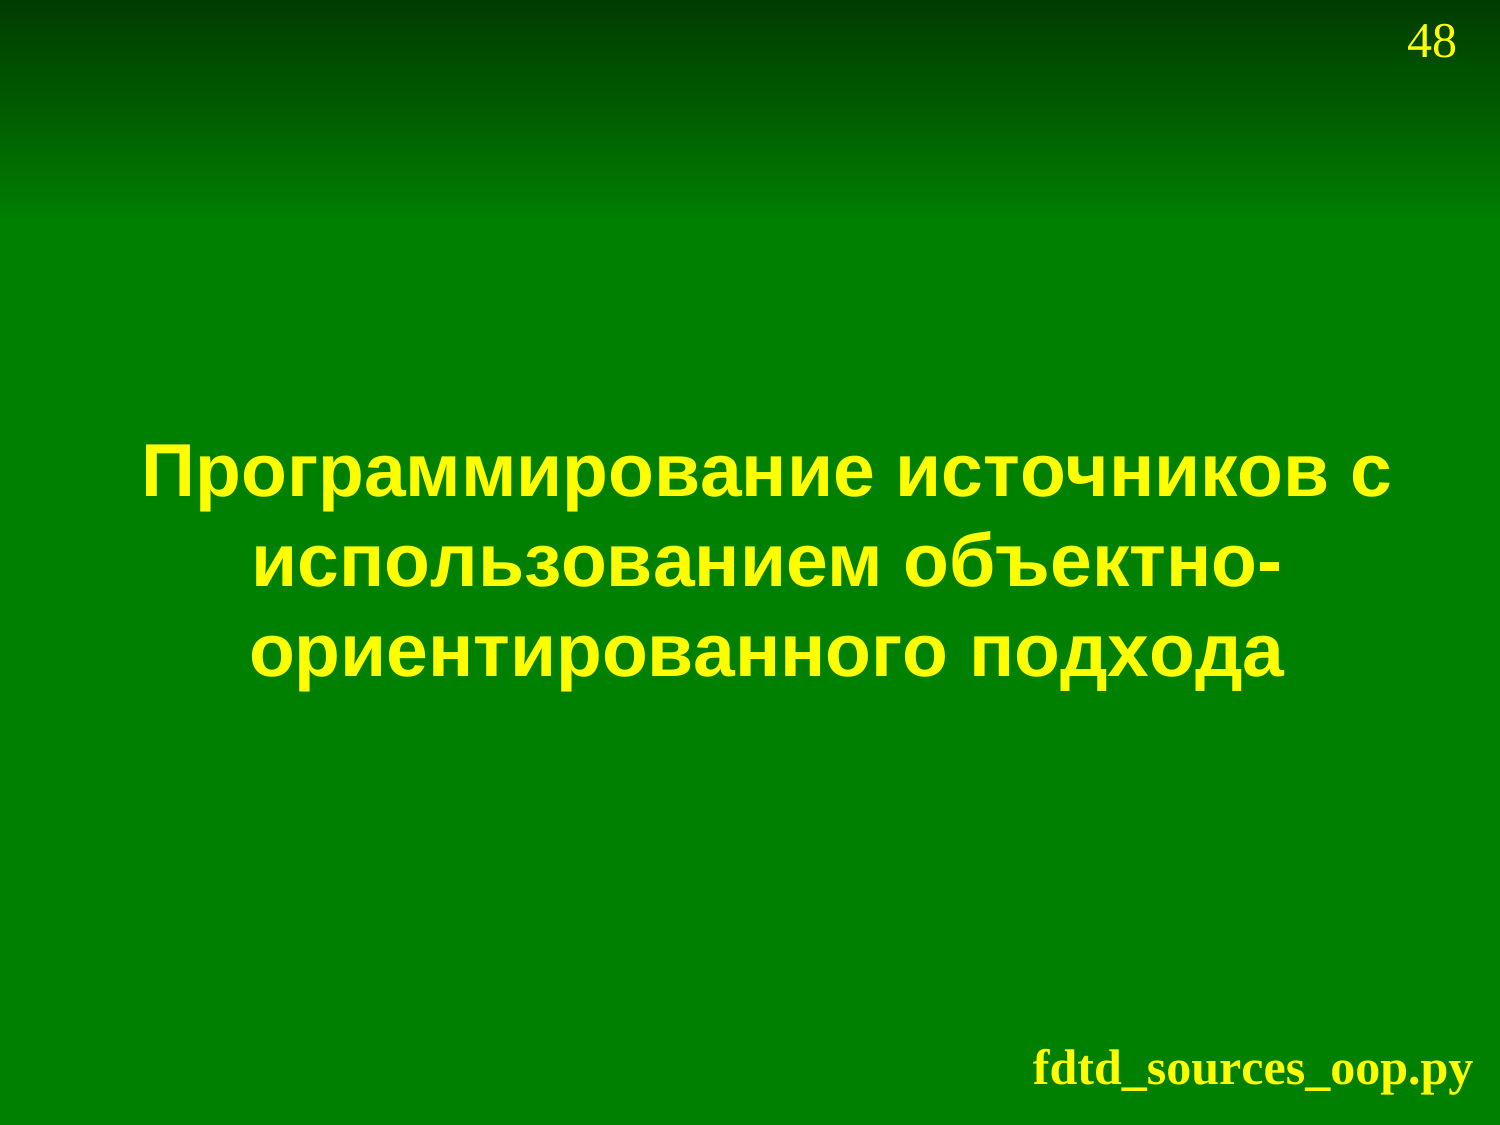

# Программирование источников с использованием объектно-ориентированного подхода
fdtd_sources_oop.py